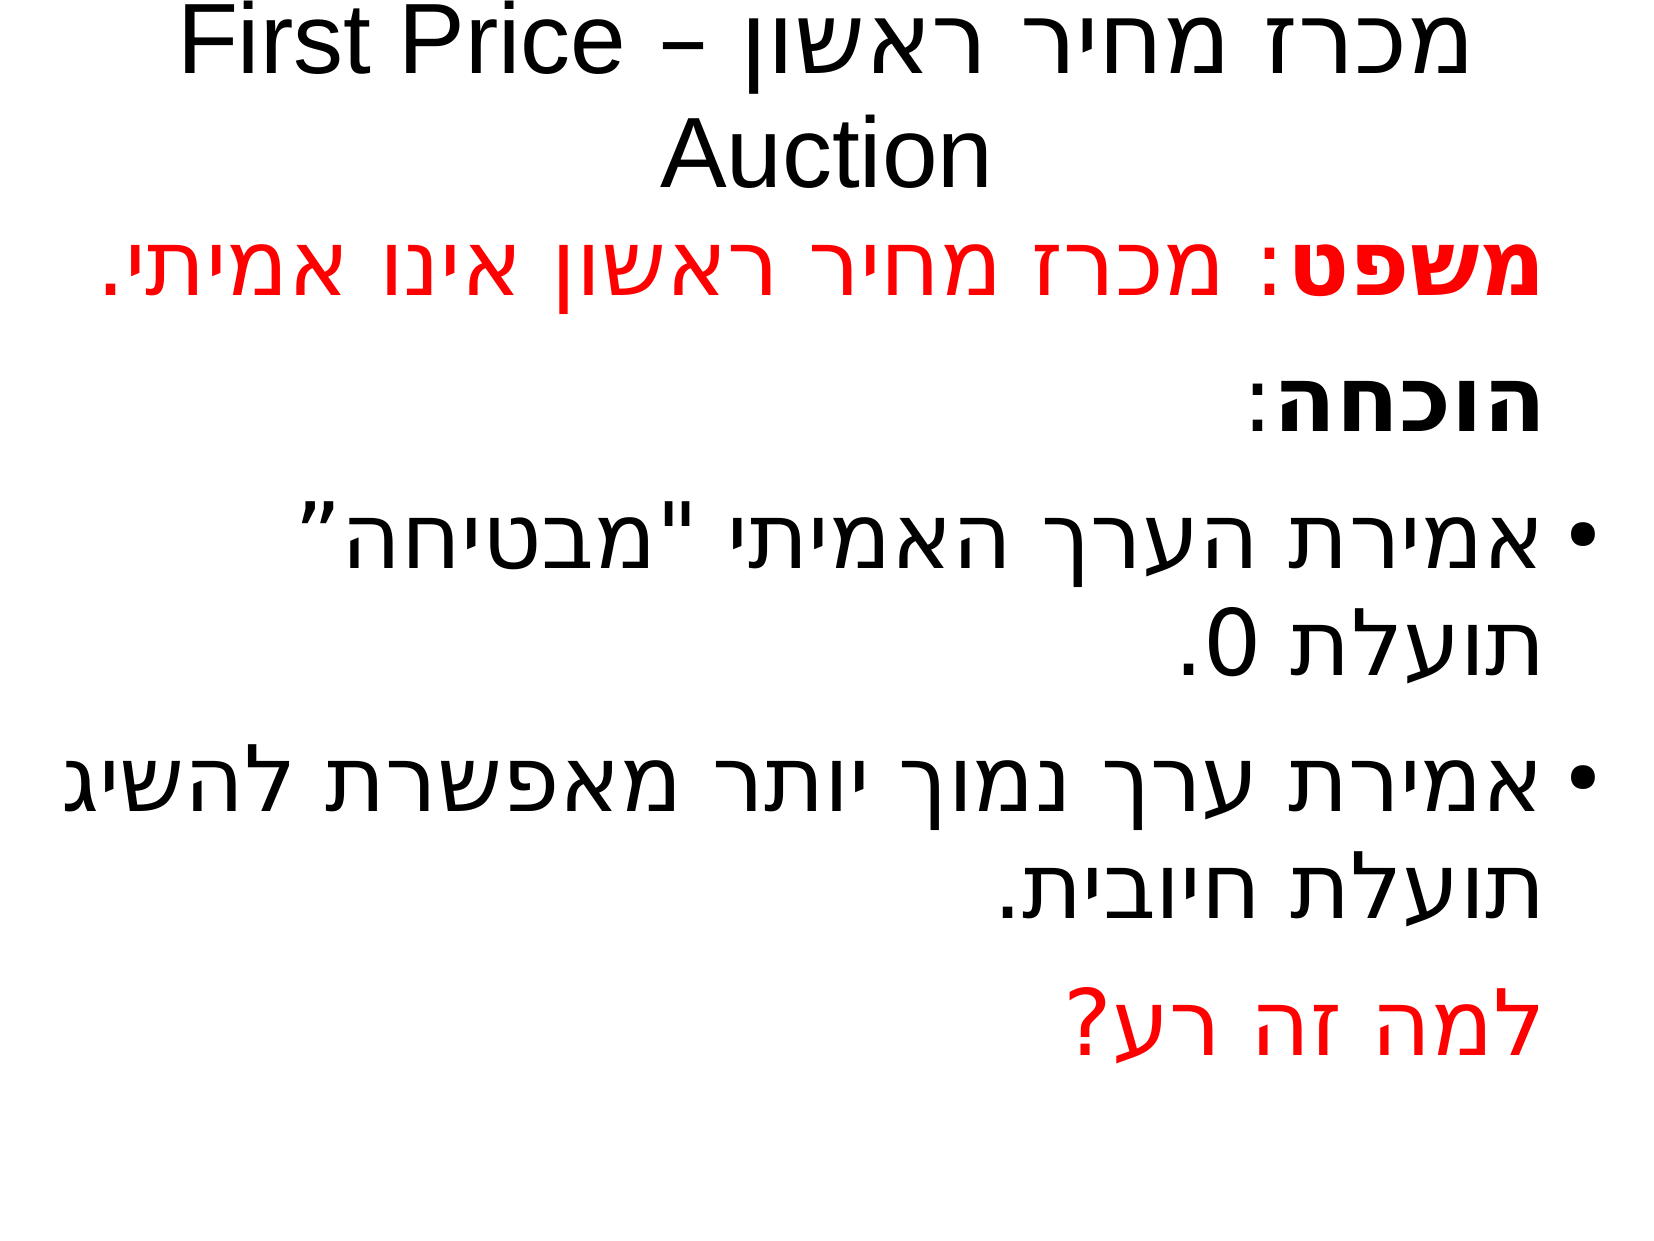

# מכרז מחיר ראשון – First Price Auction
משפט: מכרז מחיר ראשון אינו אמיתי.
הוכחה:
אמירת הערך האמיתי "מבטיחה” תועלת 0.
אמירת ערך נמוך יותר מאפשרת להשיג תועלת חיובית.
למה זה רע?